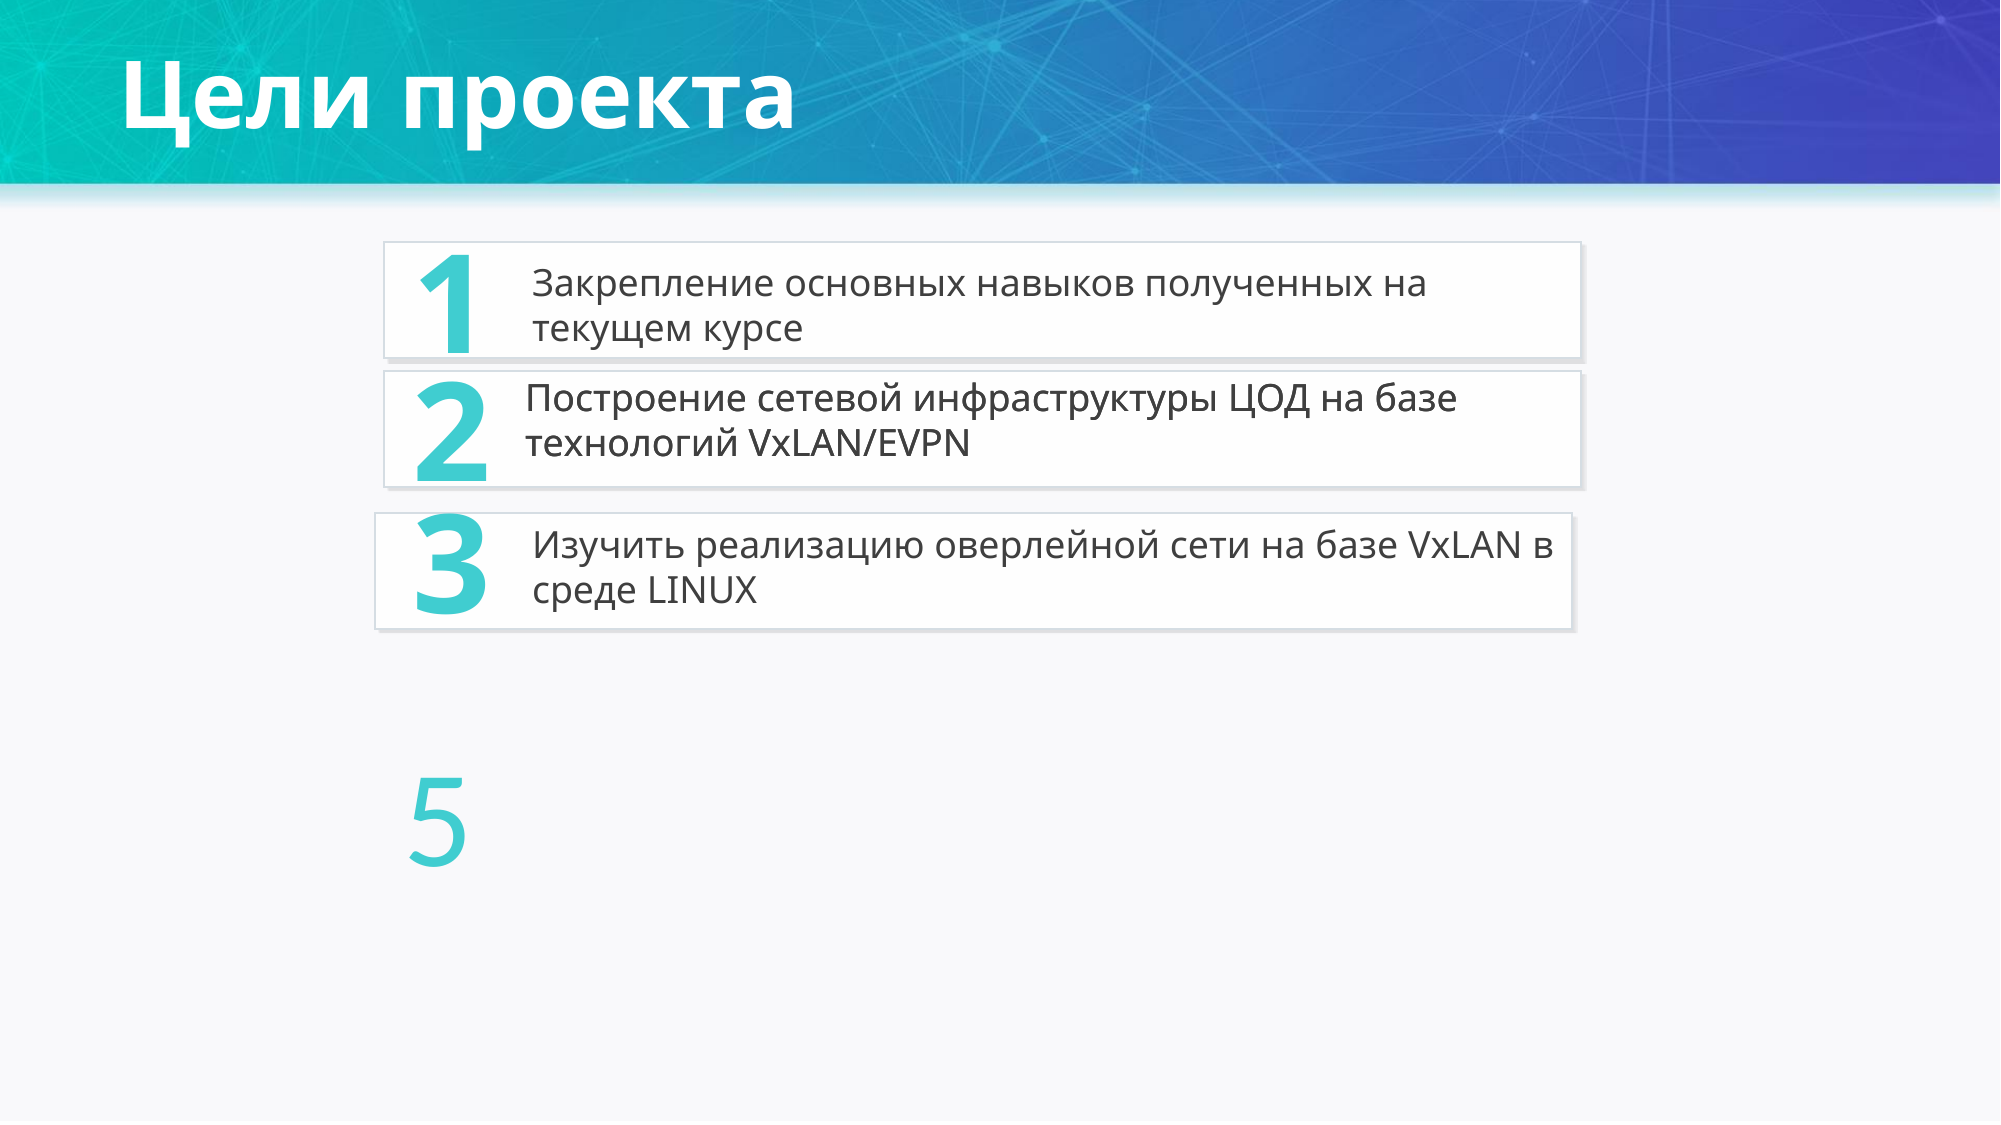

Цели проекта
1
Закрепление основных навыков полученных на текущем курсе
Построение сетевой инфраструктуры ЦОД на базе технологий VxLAN/EVPN
Построение сетевой инфраструктуры ЦОД на базе технологий VxLAN/EVPN
2
Изучить реализацию оверлейной сети на базе VxLAN в среде LINUX
3
5